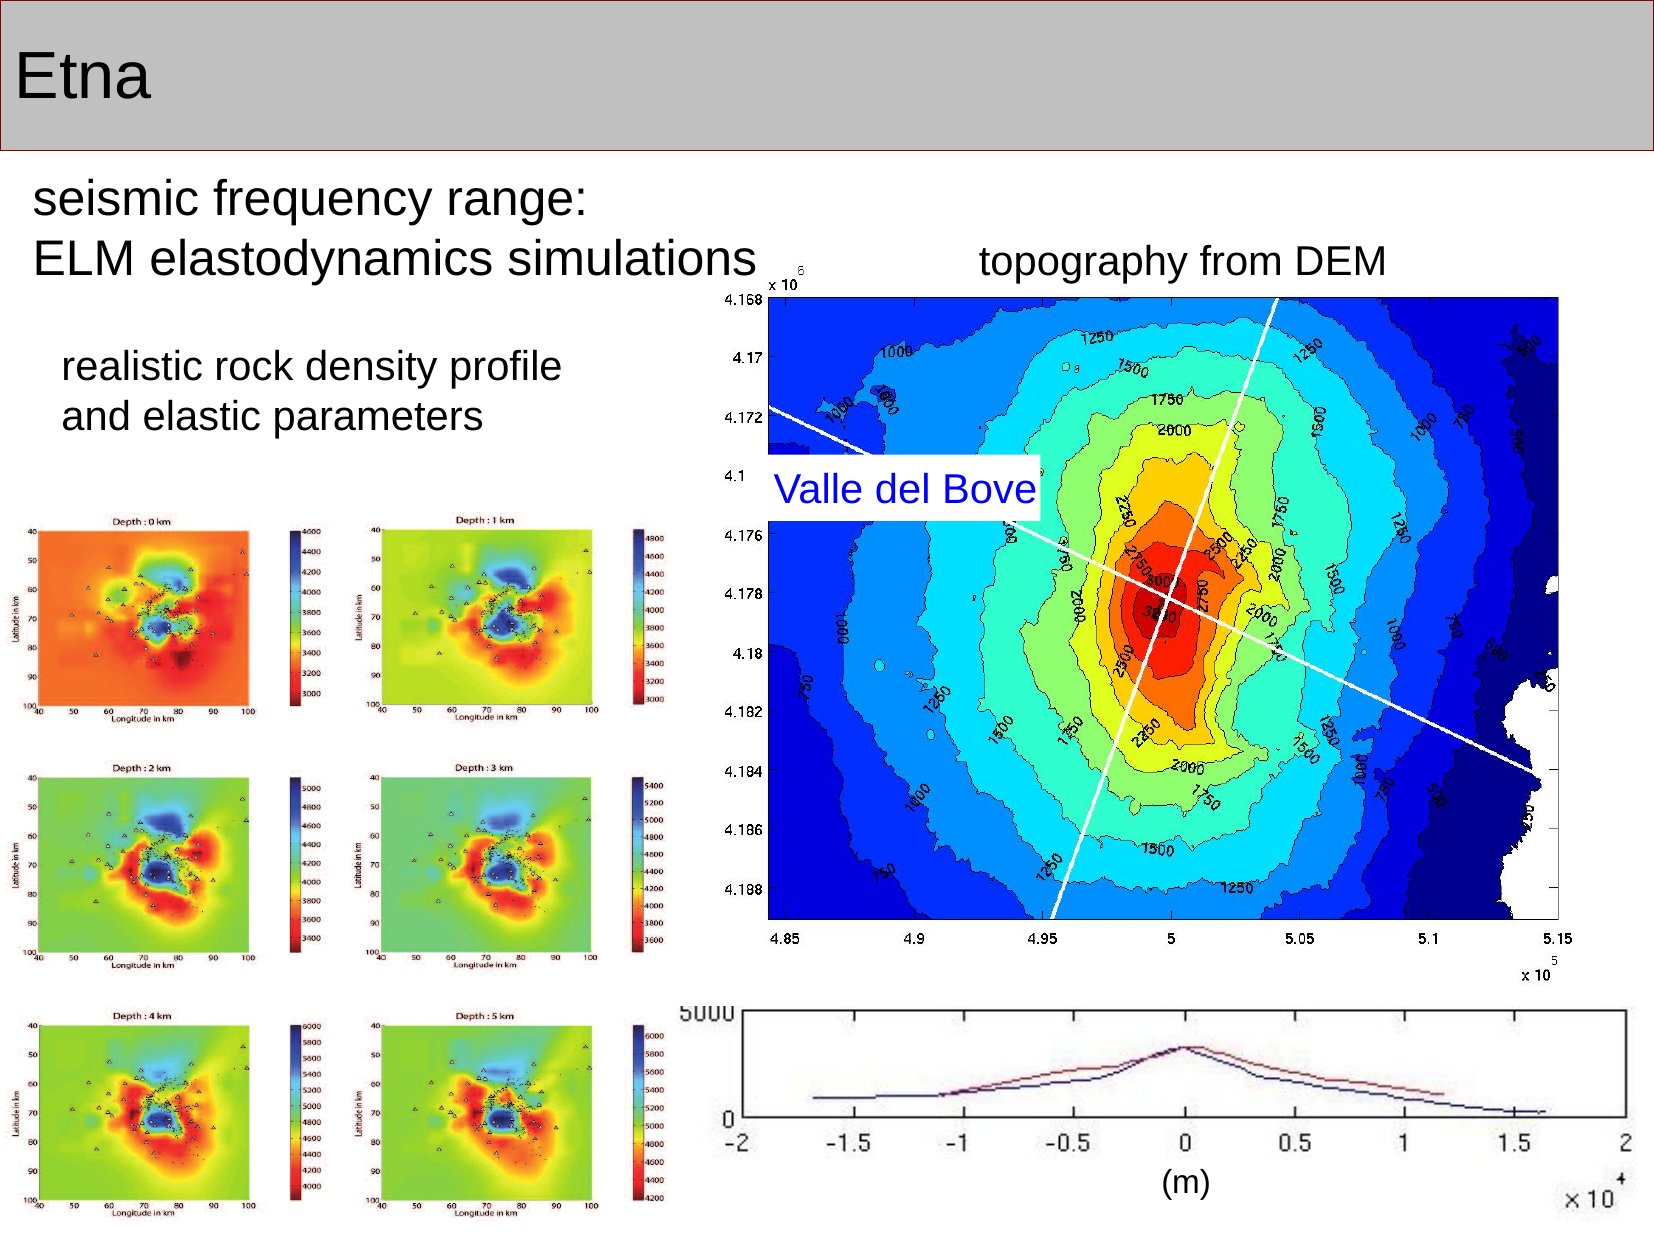

Etna
seismic frequency range:
ELM elastodynamics simulations
topography from DEM
realistic rock density profile
and elastic parameters
Valle del Bove
(m)